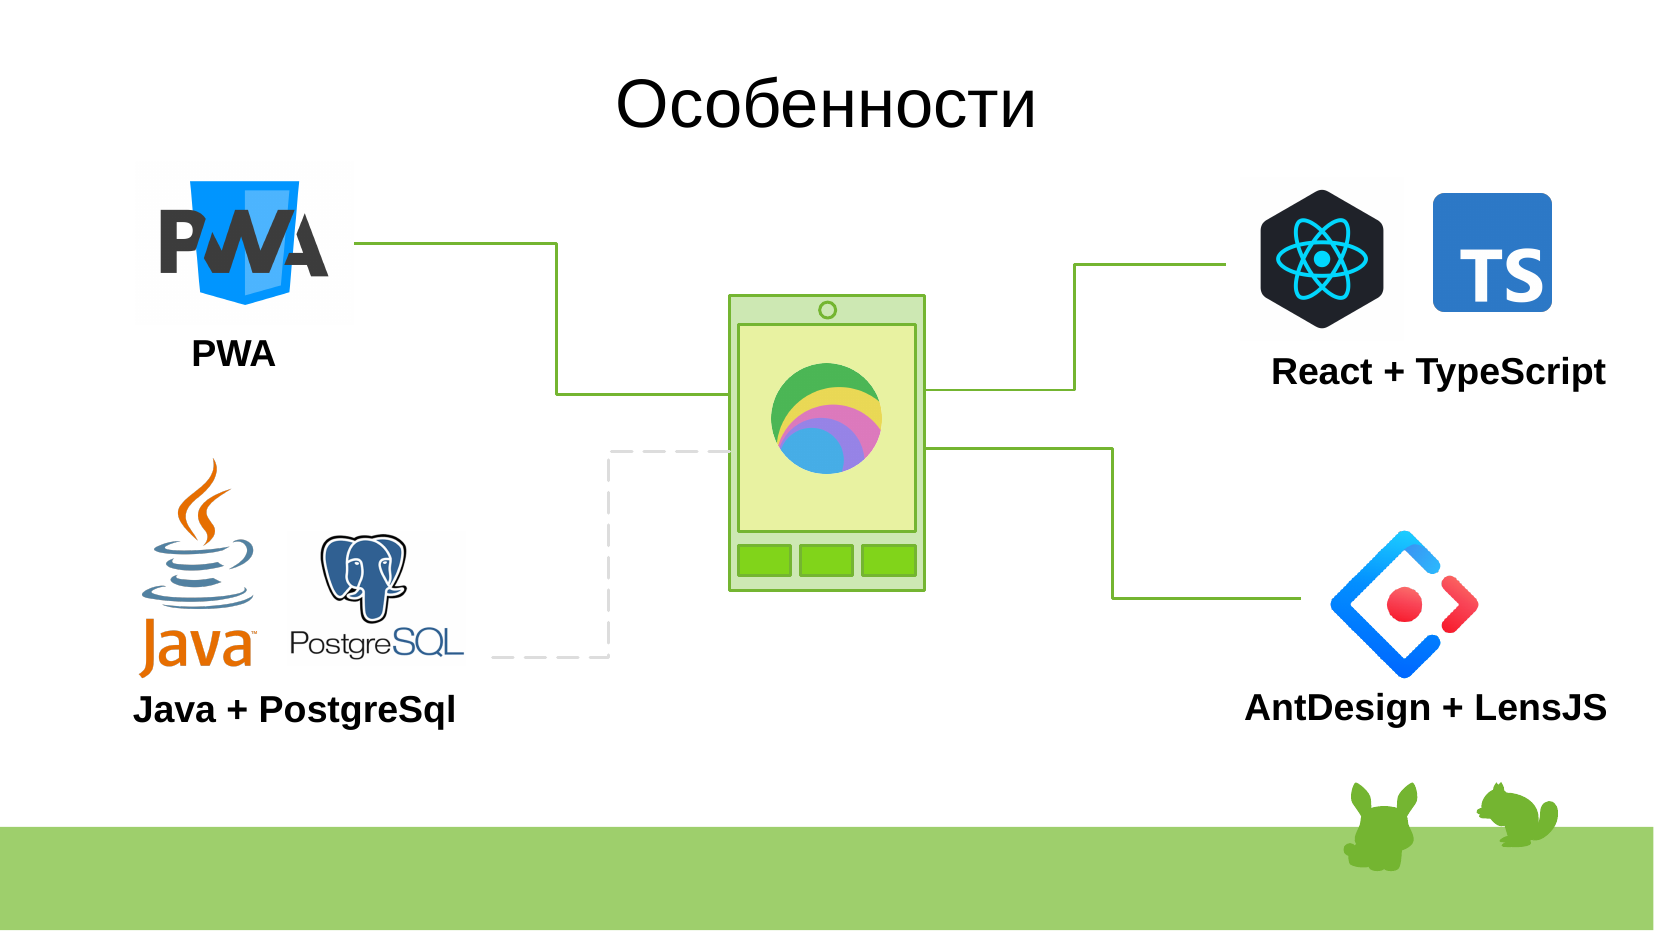

# Особенности
PWA
React + TypeScript
AntDesign + LensJS
Java + PostgreSql